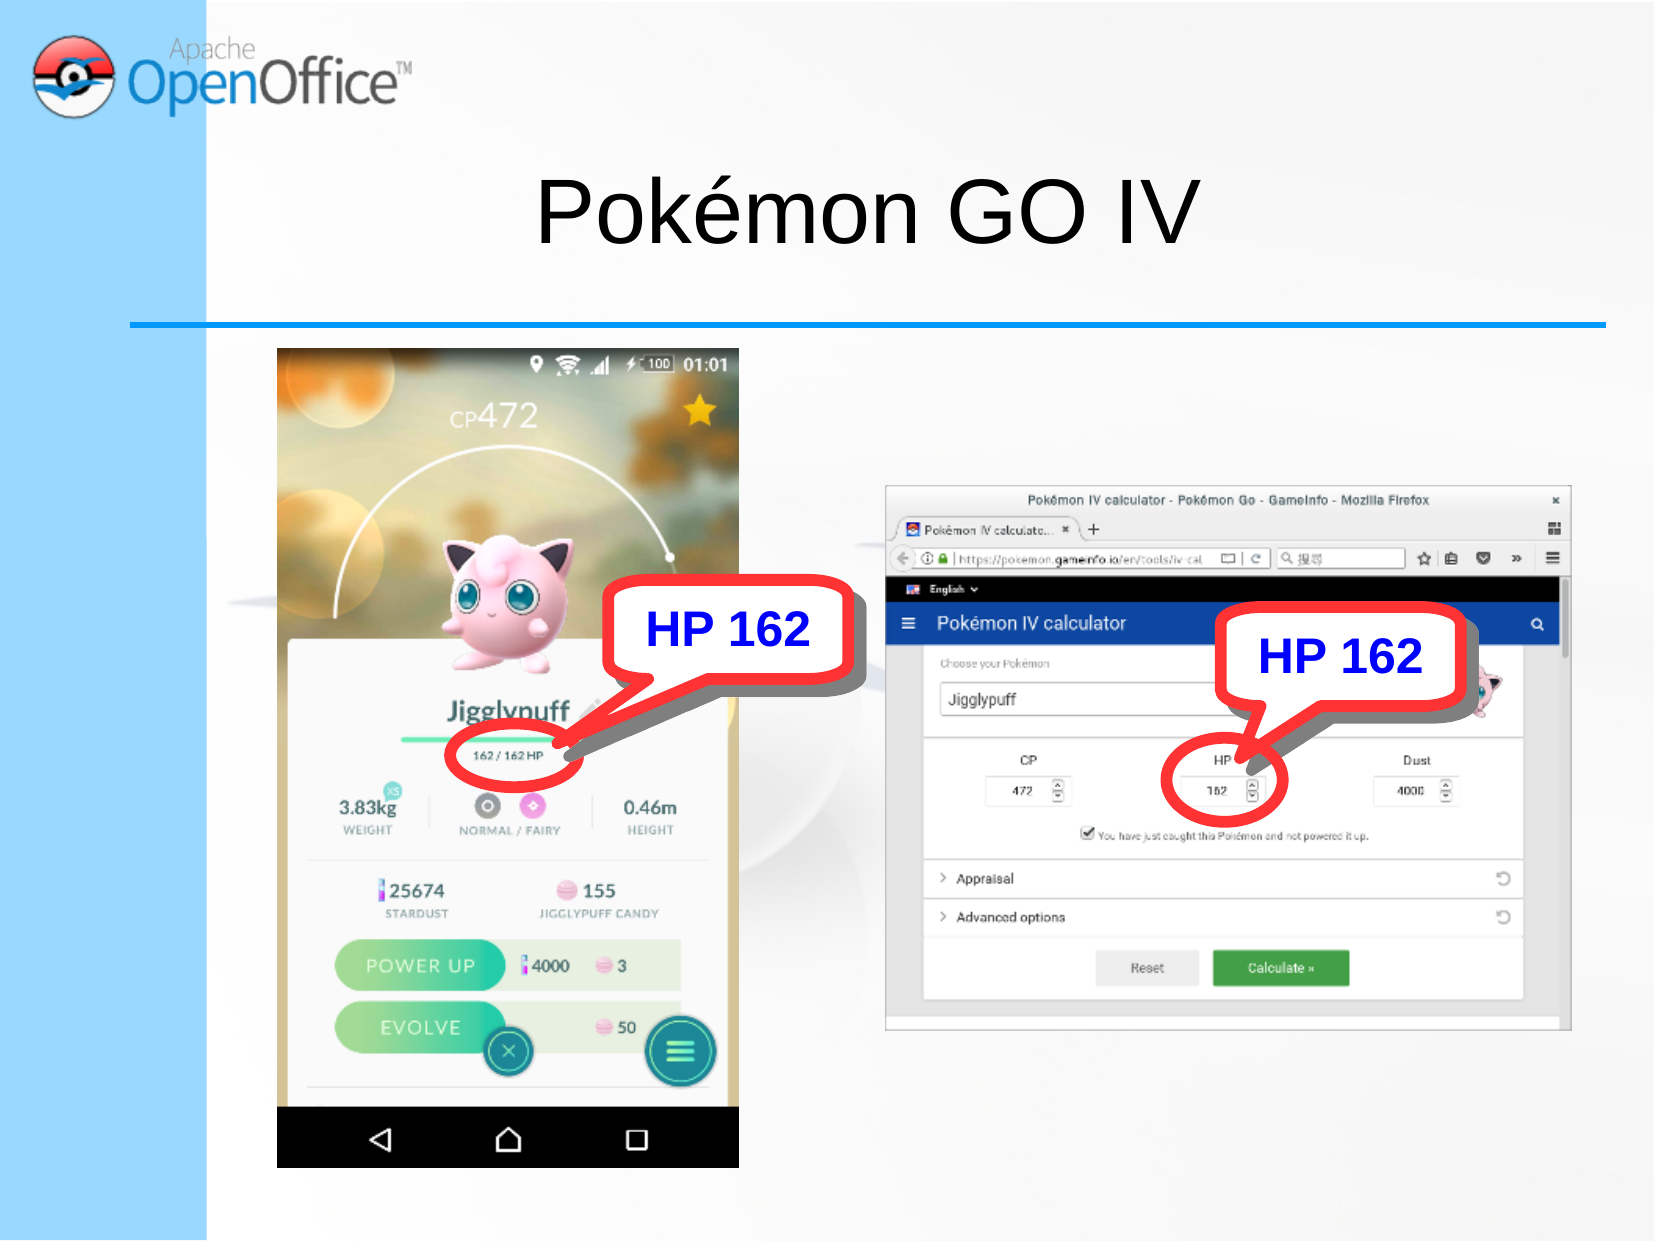

# Pokémon GO IV
HP 162
HP 162